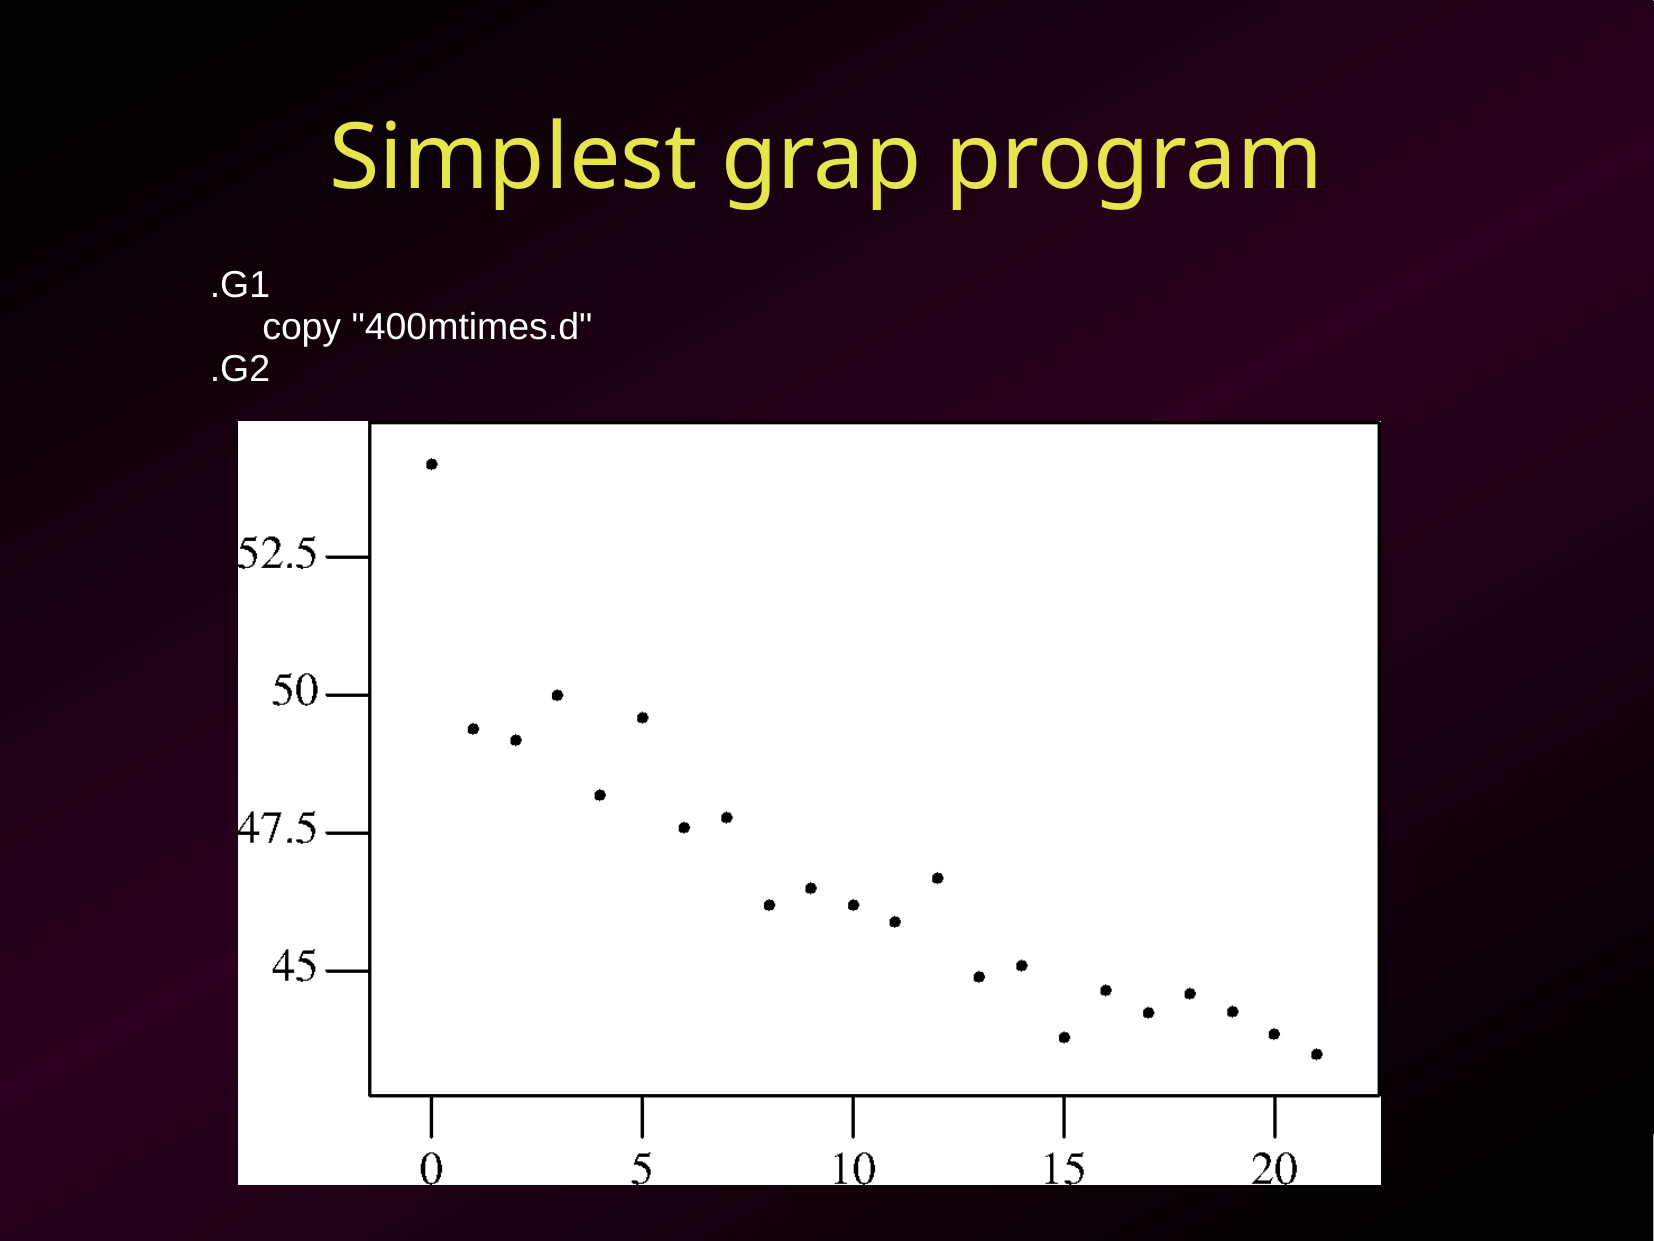

# Simplest grap program
.G1
 copy "400mtimes.d"
.G2